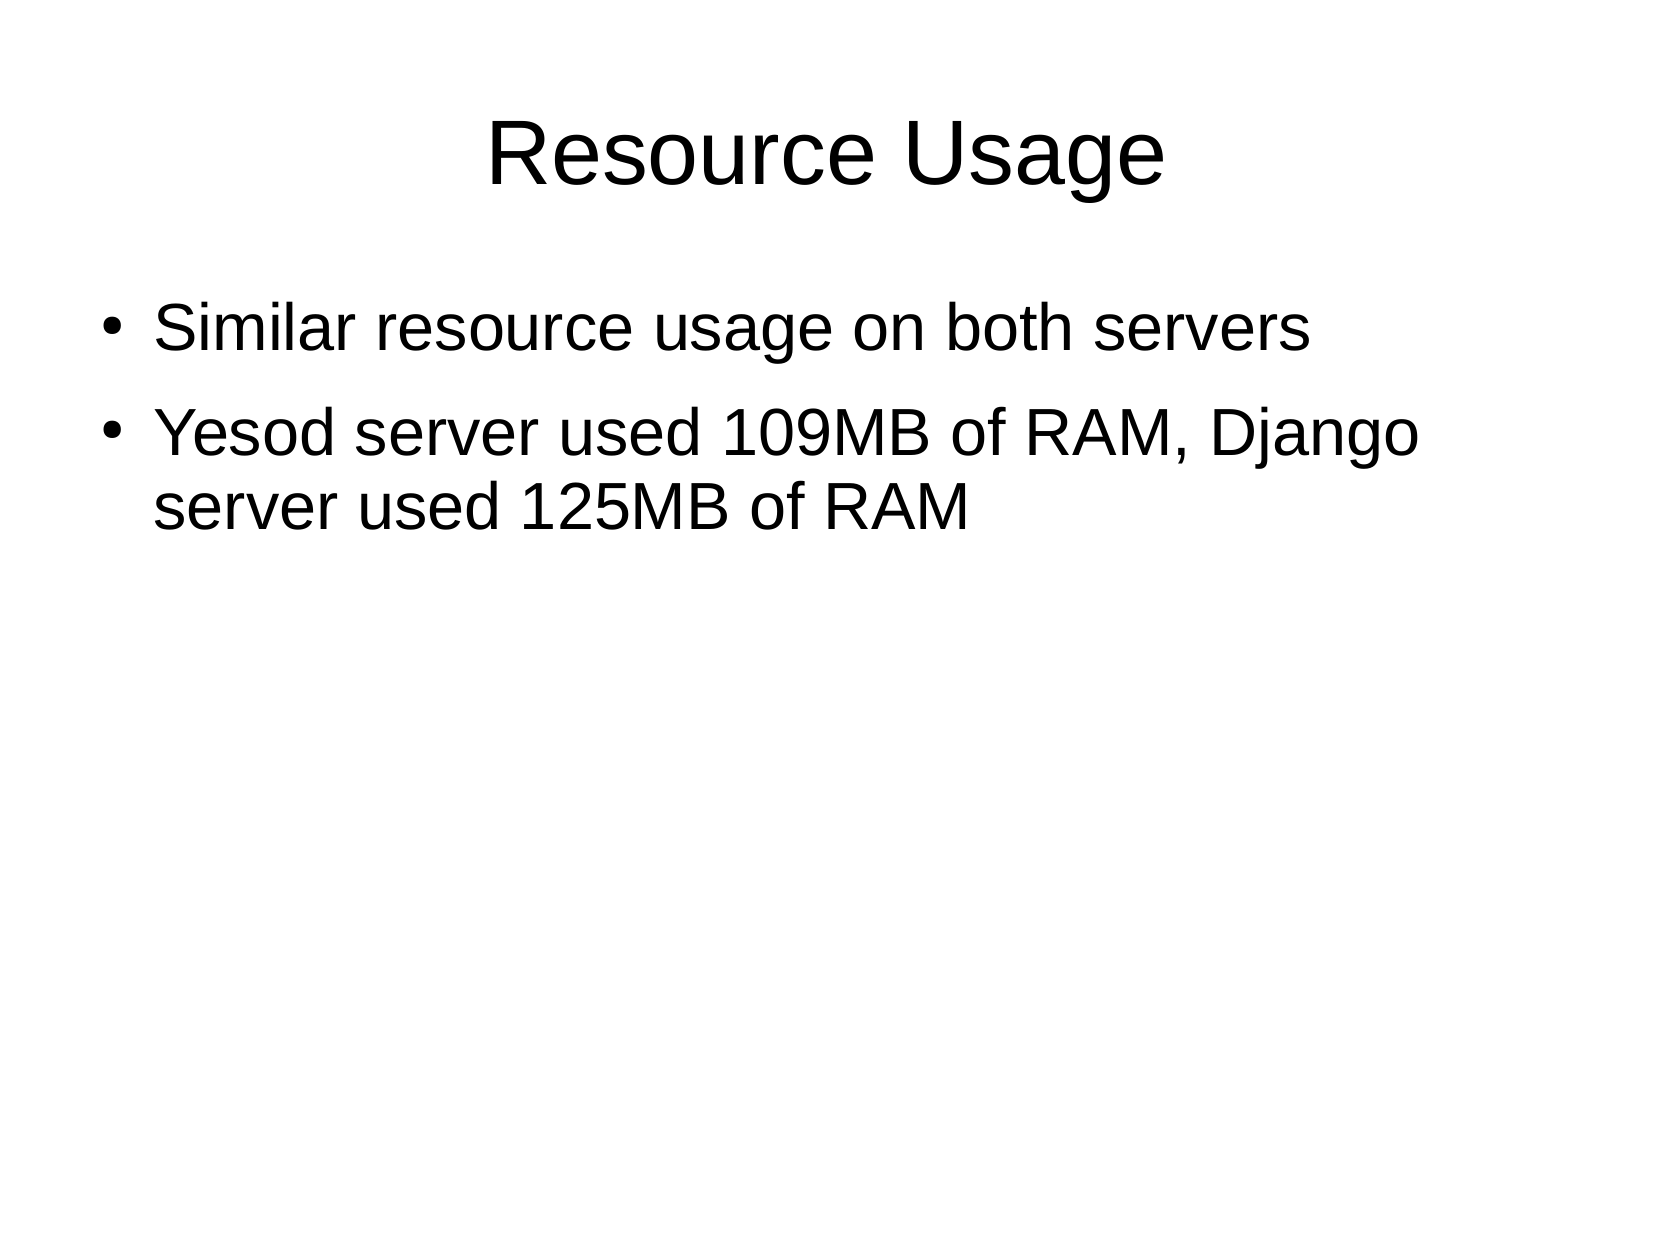

# Resource Usage
Similar resource usage on both servers
Yesod server used 109MB of RAM, Django server used 125MB of RAM